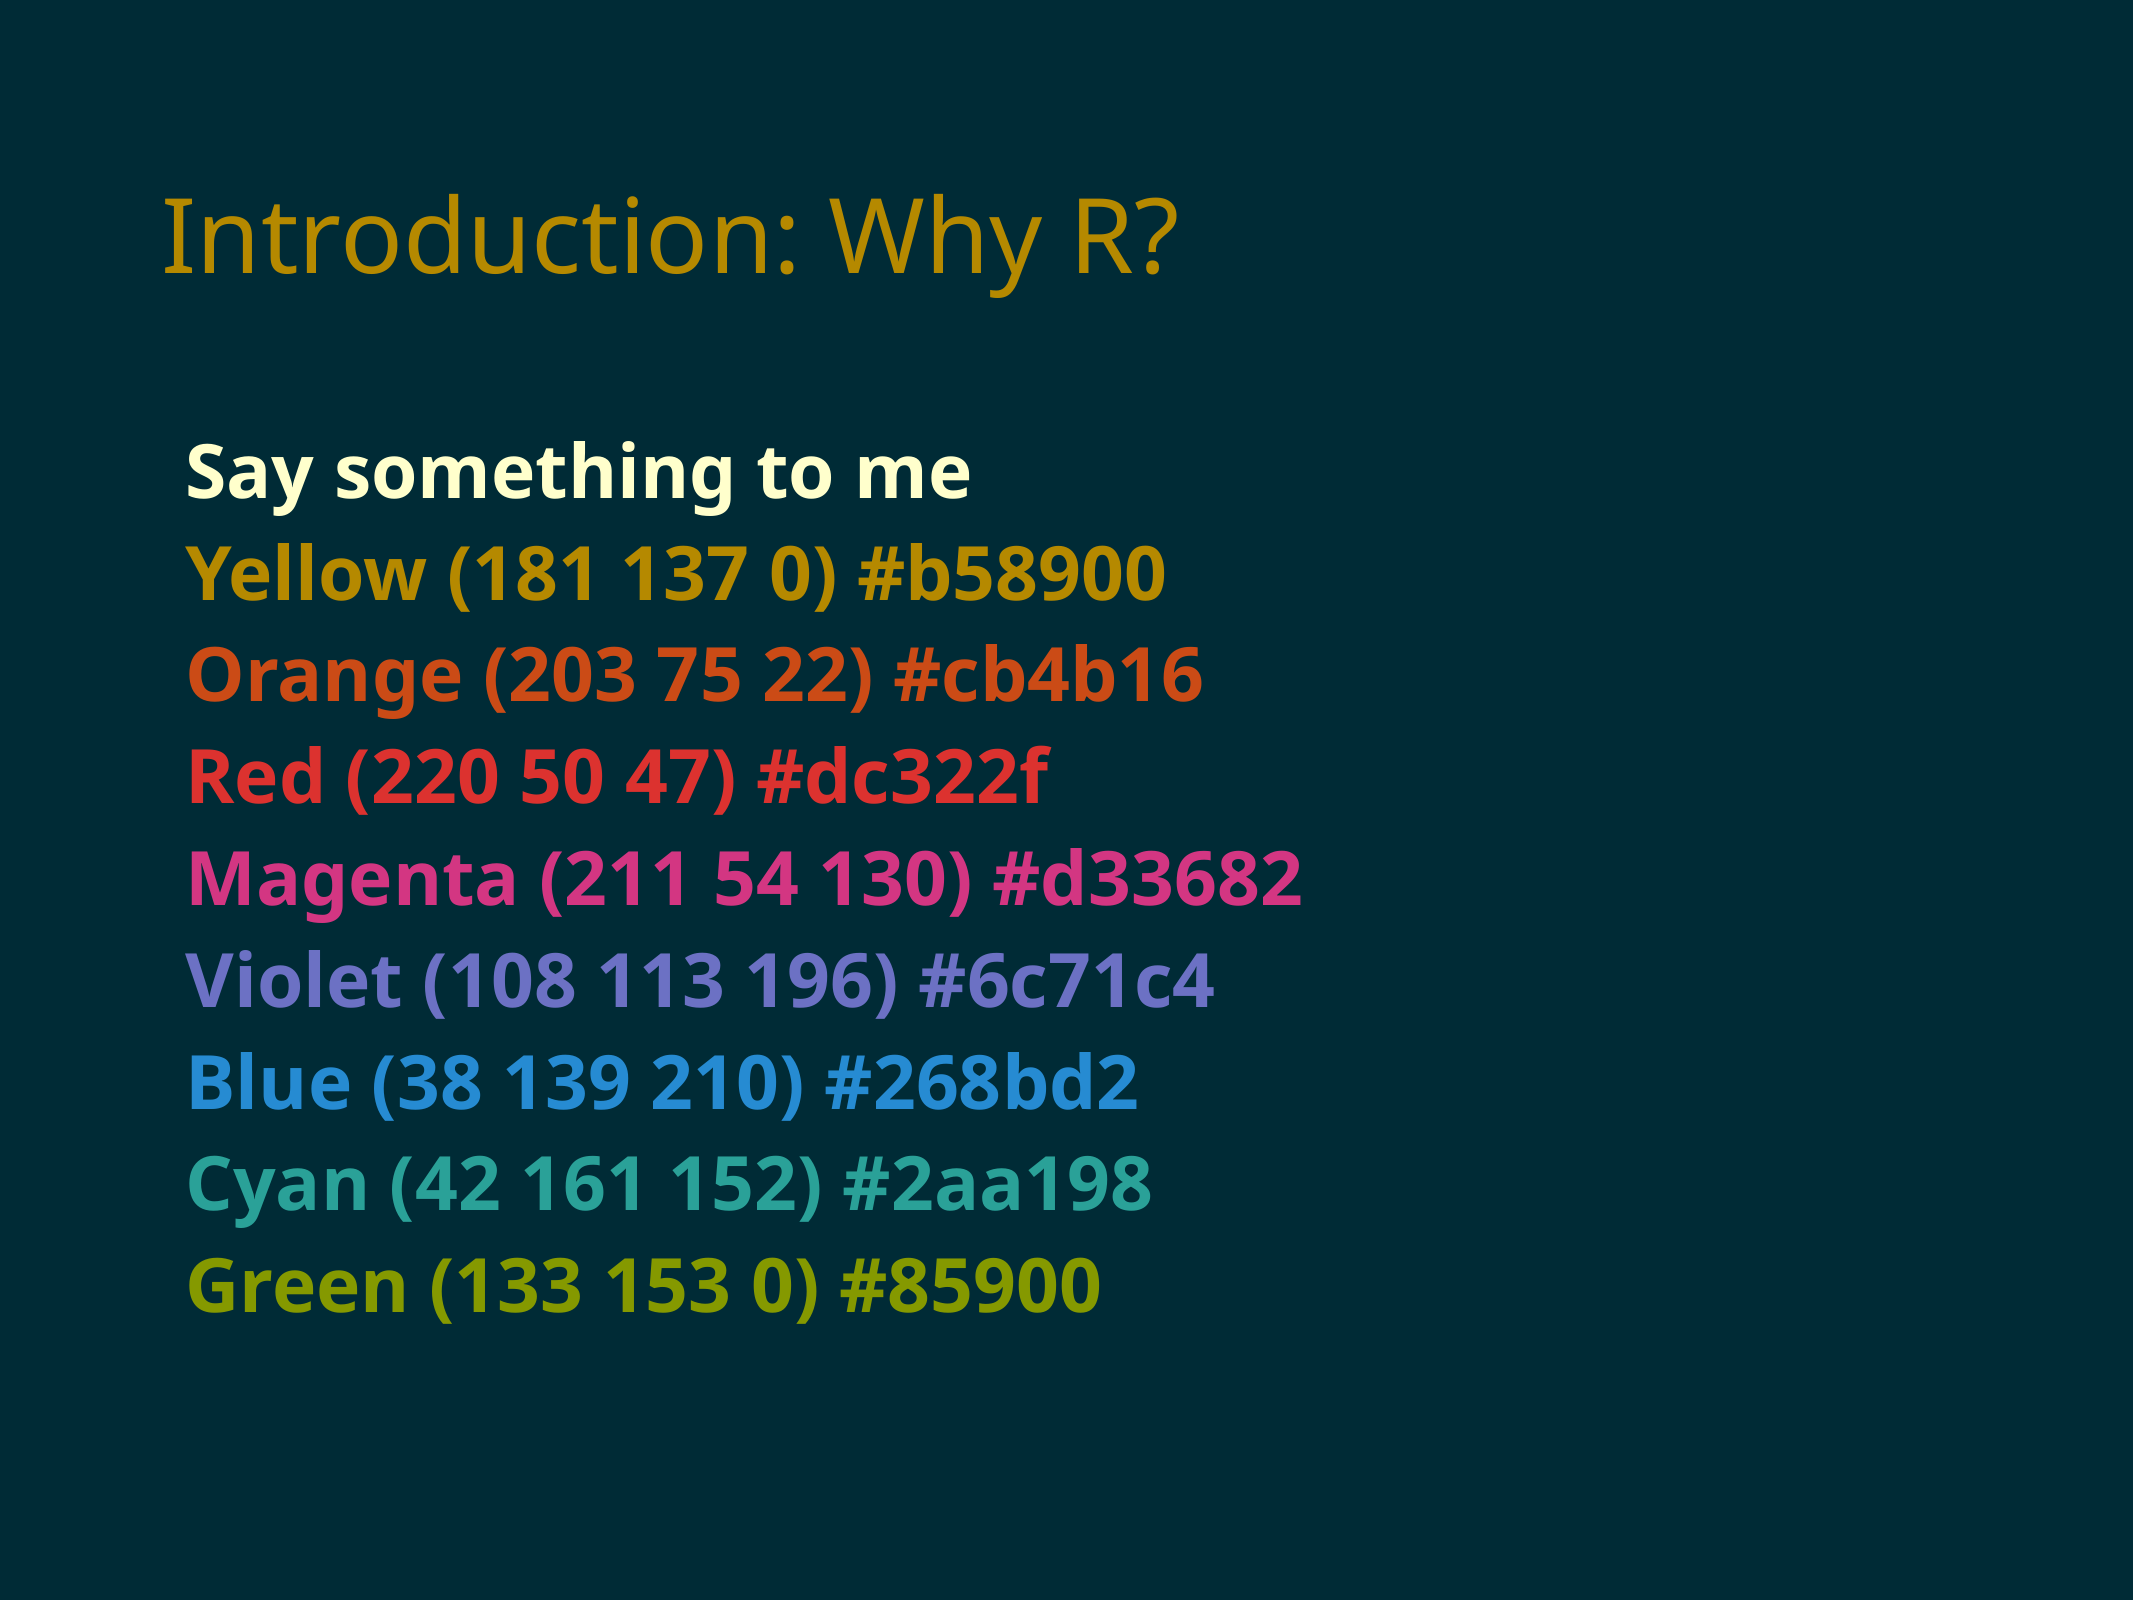

# Introduction: Why R?
Say something to me
Yellow (181 137 0) #b58900
Orange (203 75 22) #cb4b16
Red (220 50 47) #dc322f
Magenta (211 54 130) #d33682
Violet (108 113 196) #6c71c4
Blue (38 139 210) #268bd2
Cyan (42 161 152) #2aa198
Green (133 153 0) #85900